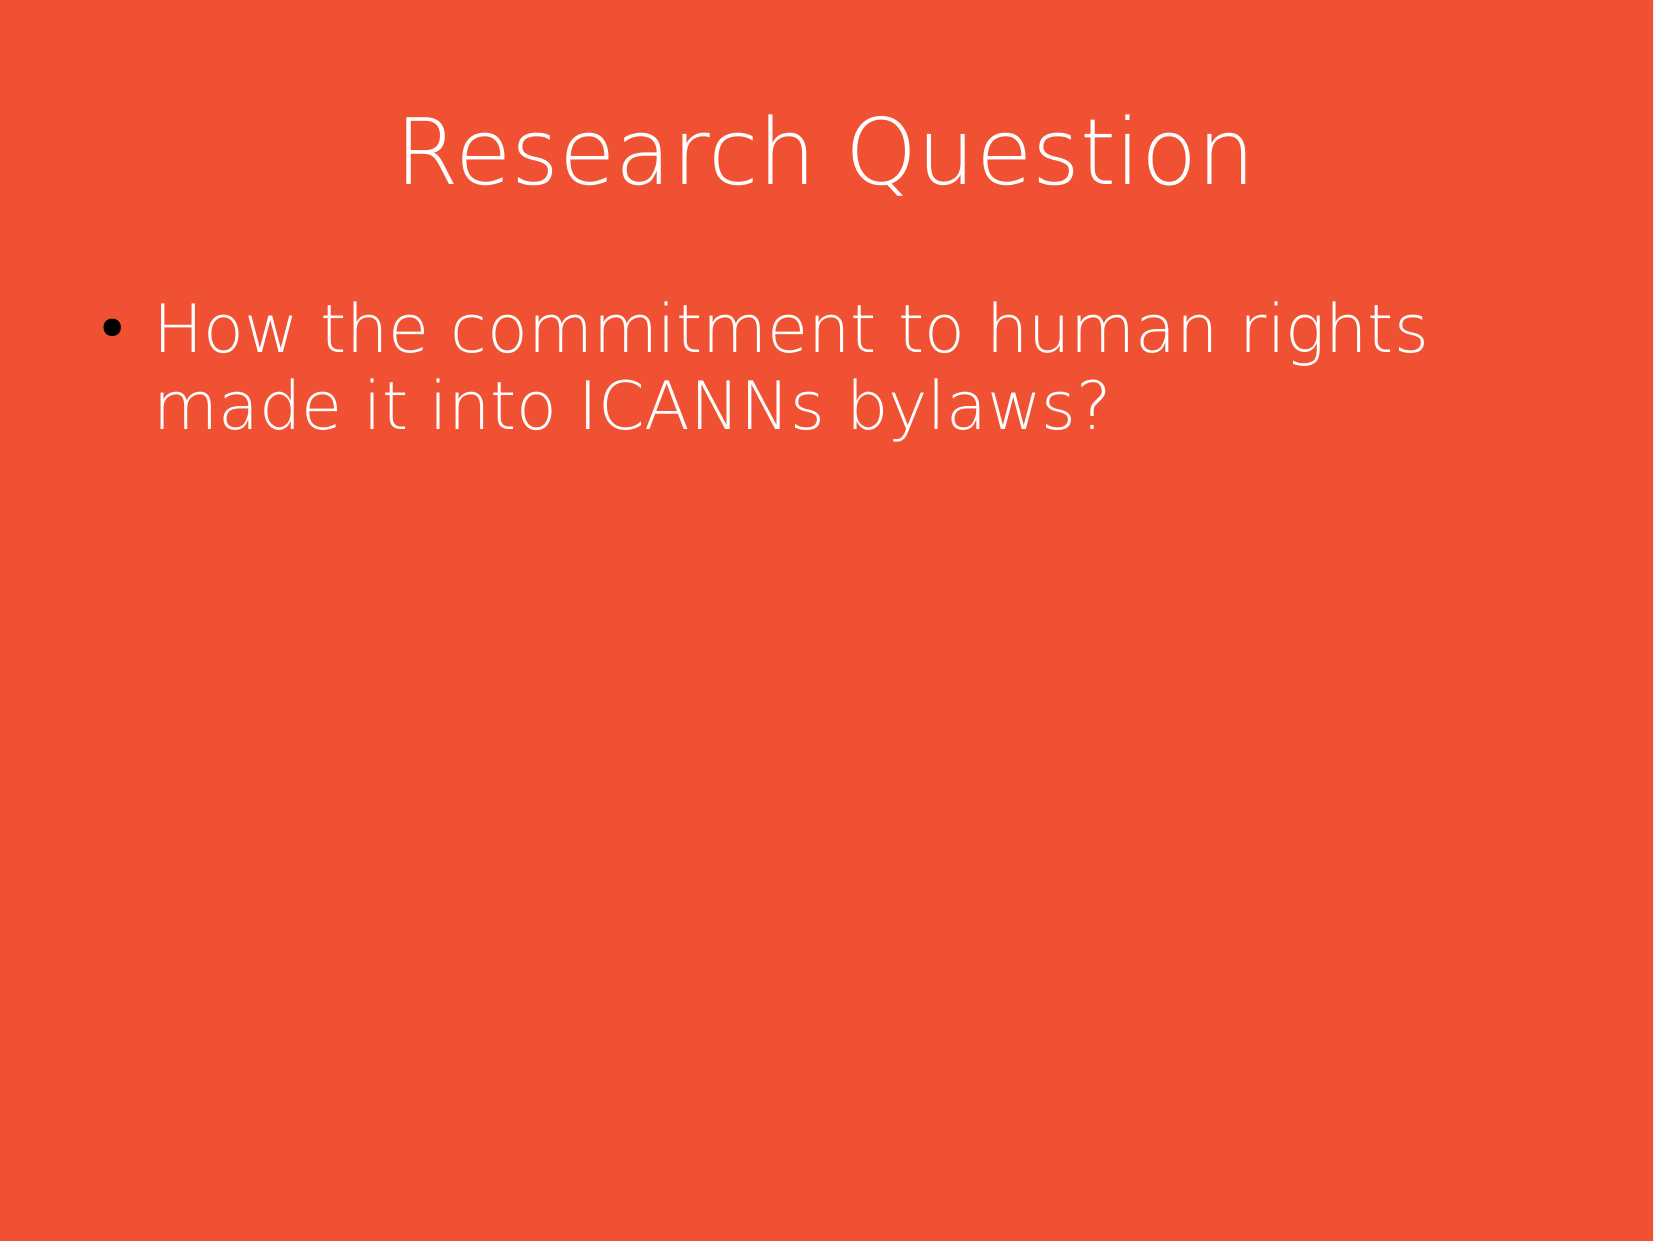

# Research Question
How the commitment to human rights made it into ICANNs bylaws?